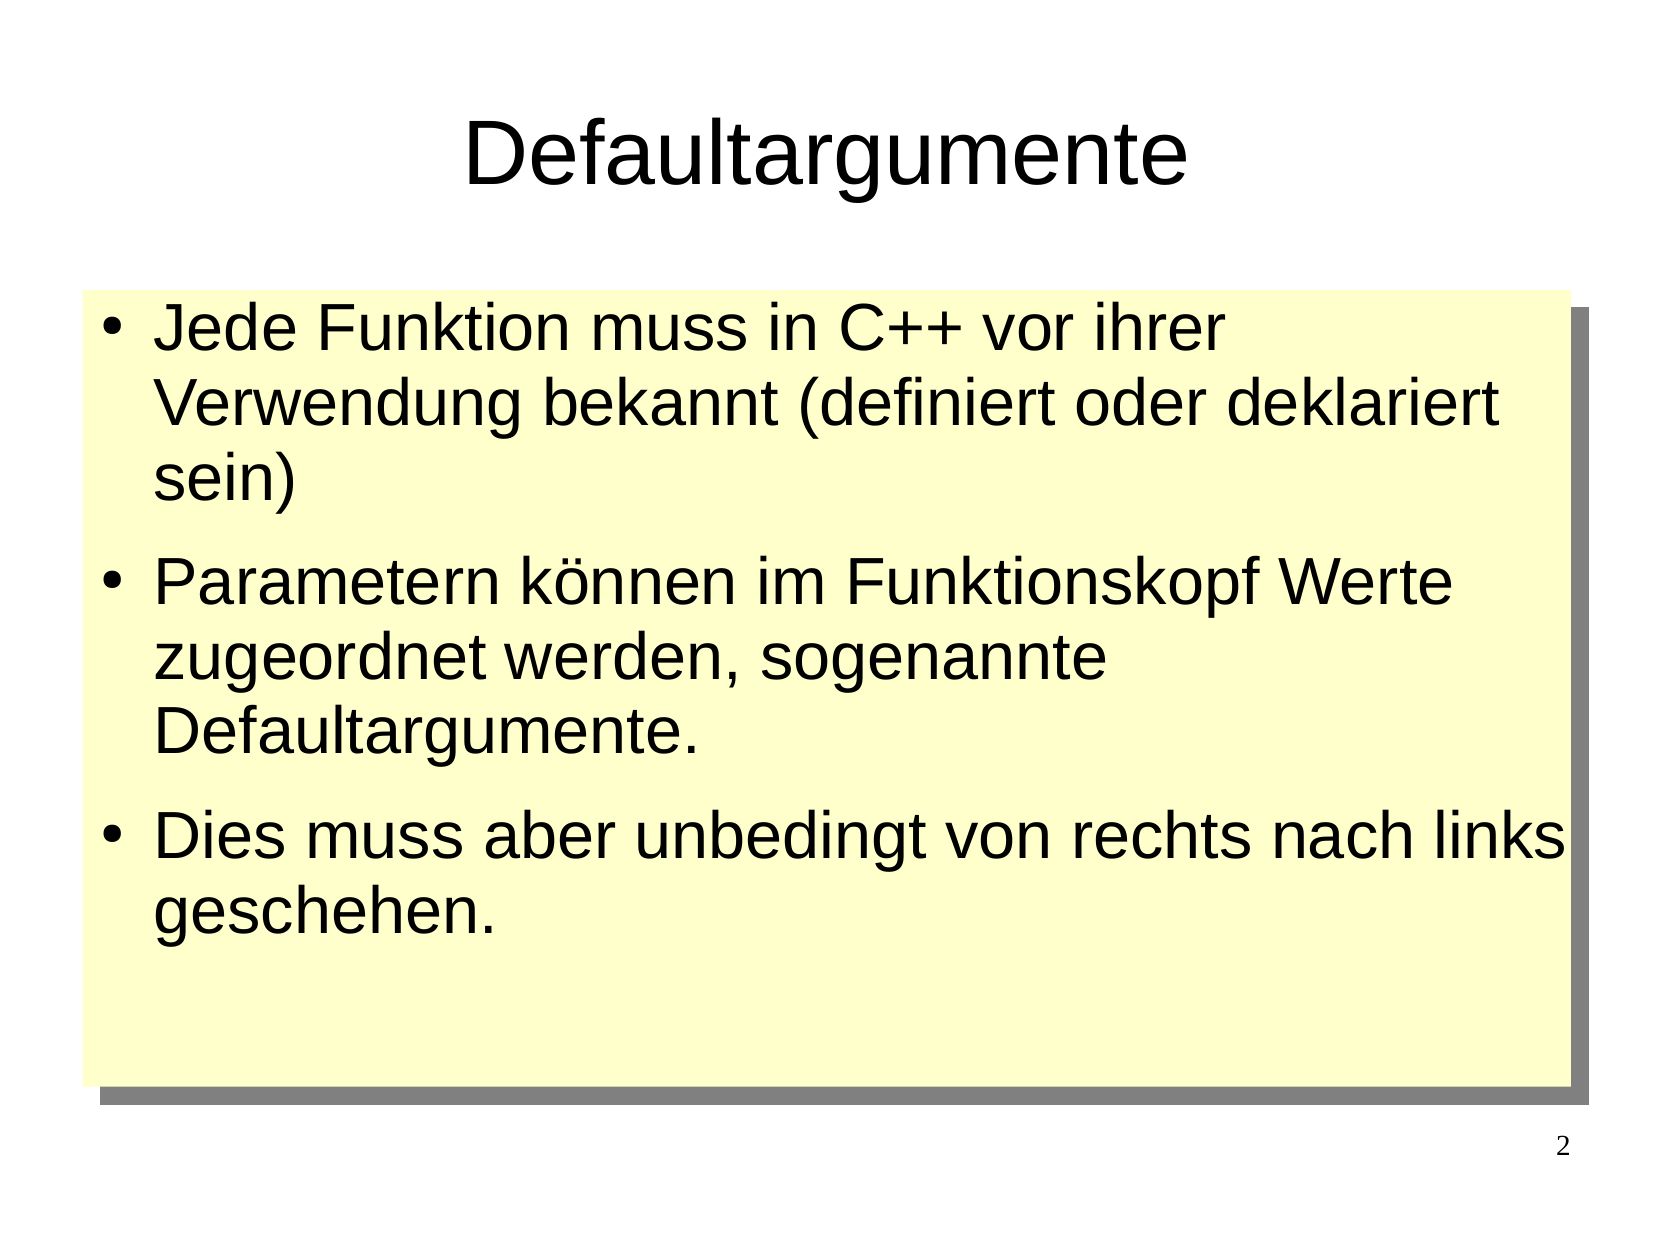

# Defaultargumente
Jede Funktion muss in C++ vor ihrer Verwendung bekannt (definiert oder deklariert sein)
Parametern können im Funktionskopf Werte zugeordnet werden, sogenannte Defaultargumente.
Dies muss aber unbedingt von rechts nach links geschehen.
2